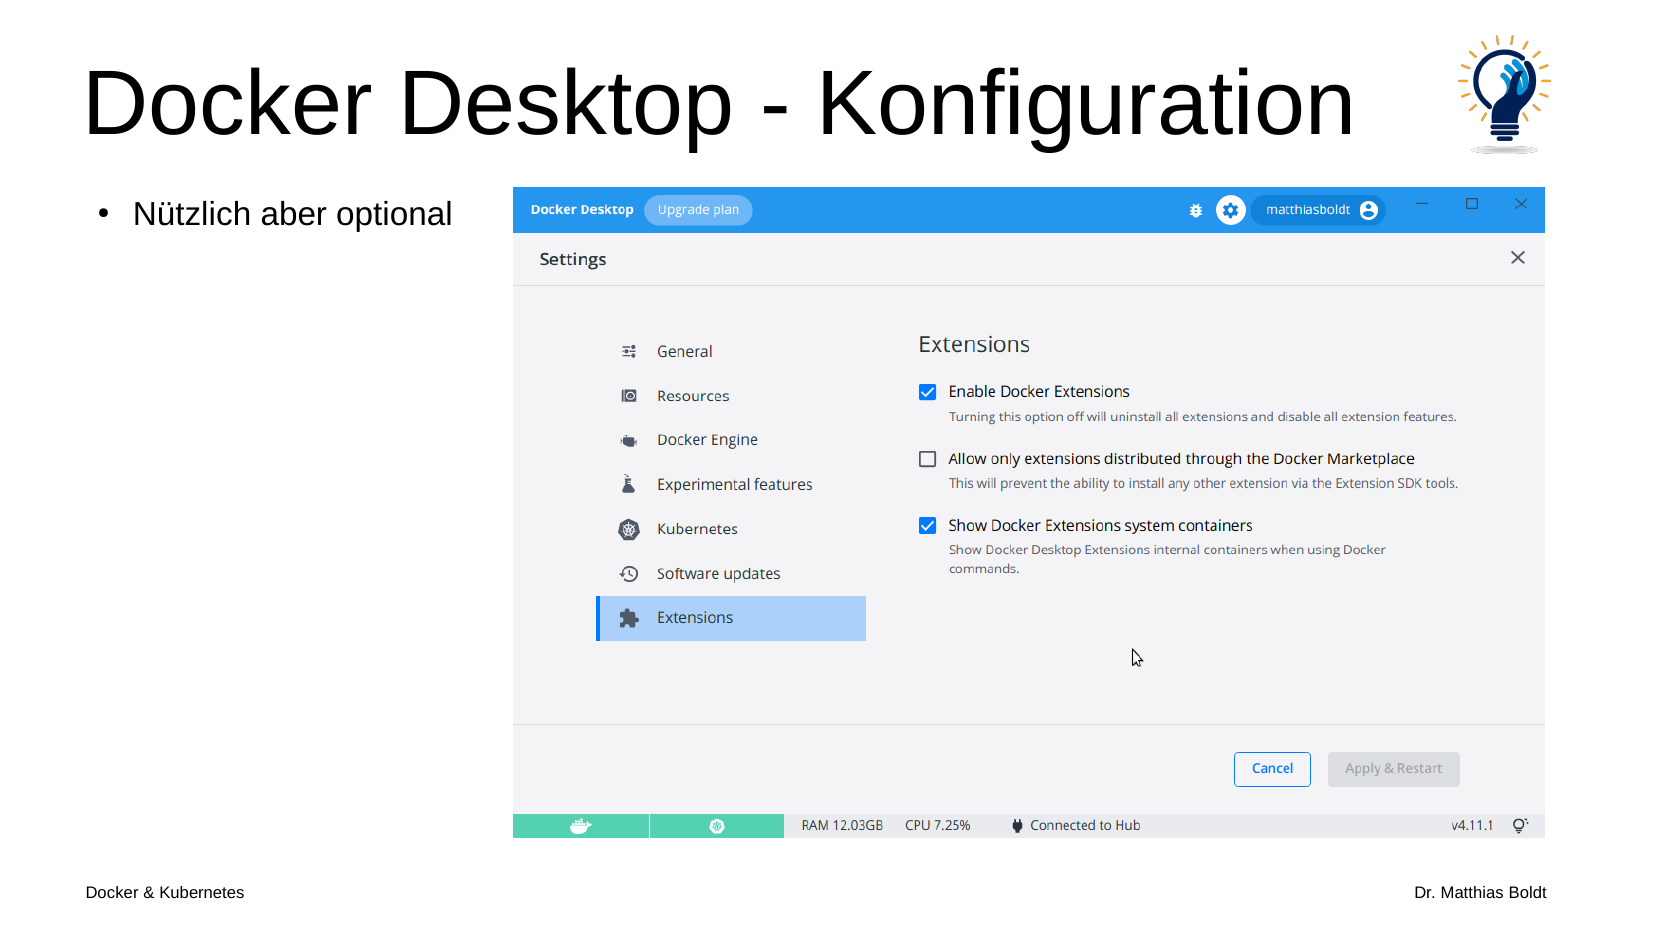

# Docker Desktop - Konfiguration
Nützlich aber optional
Docker & Kubernetes																Dr. Matthias Boldt